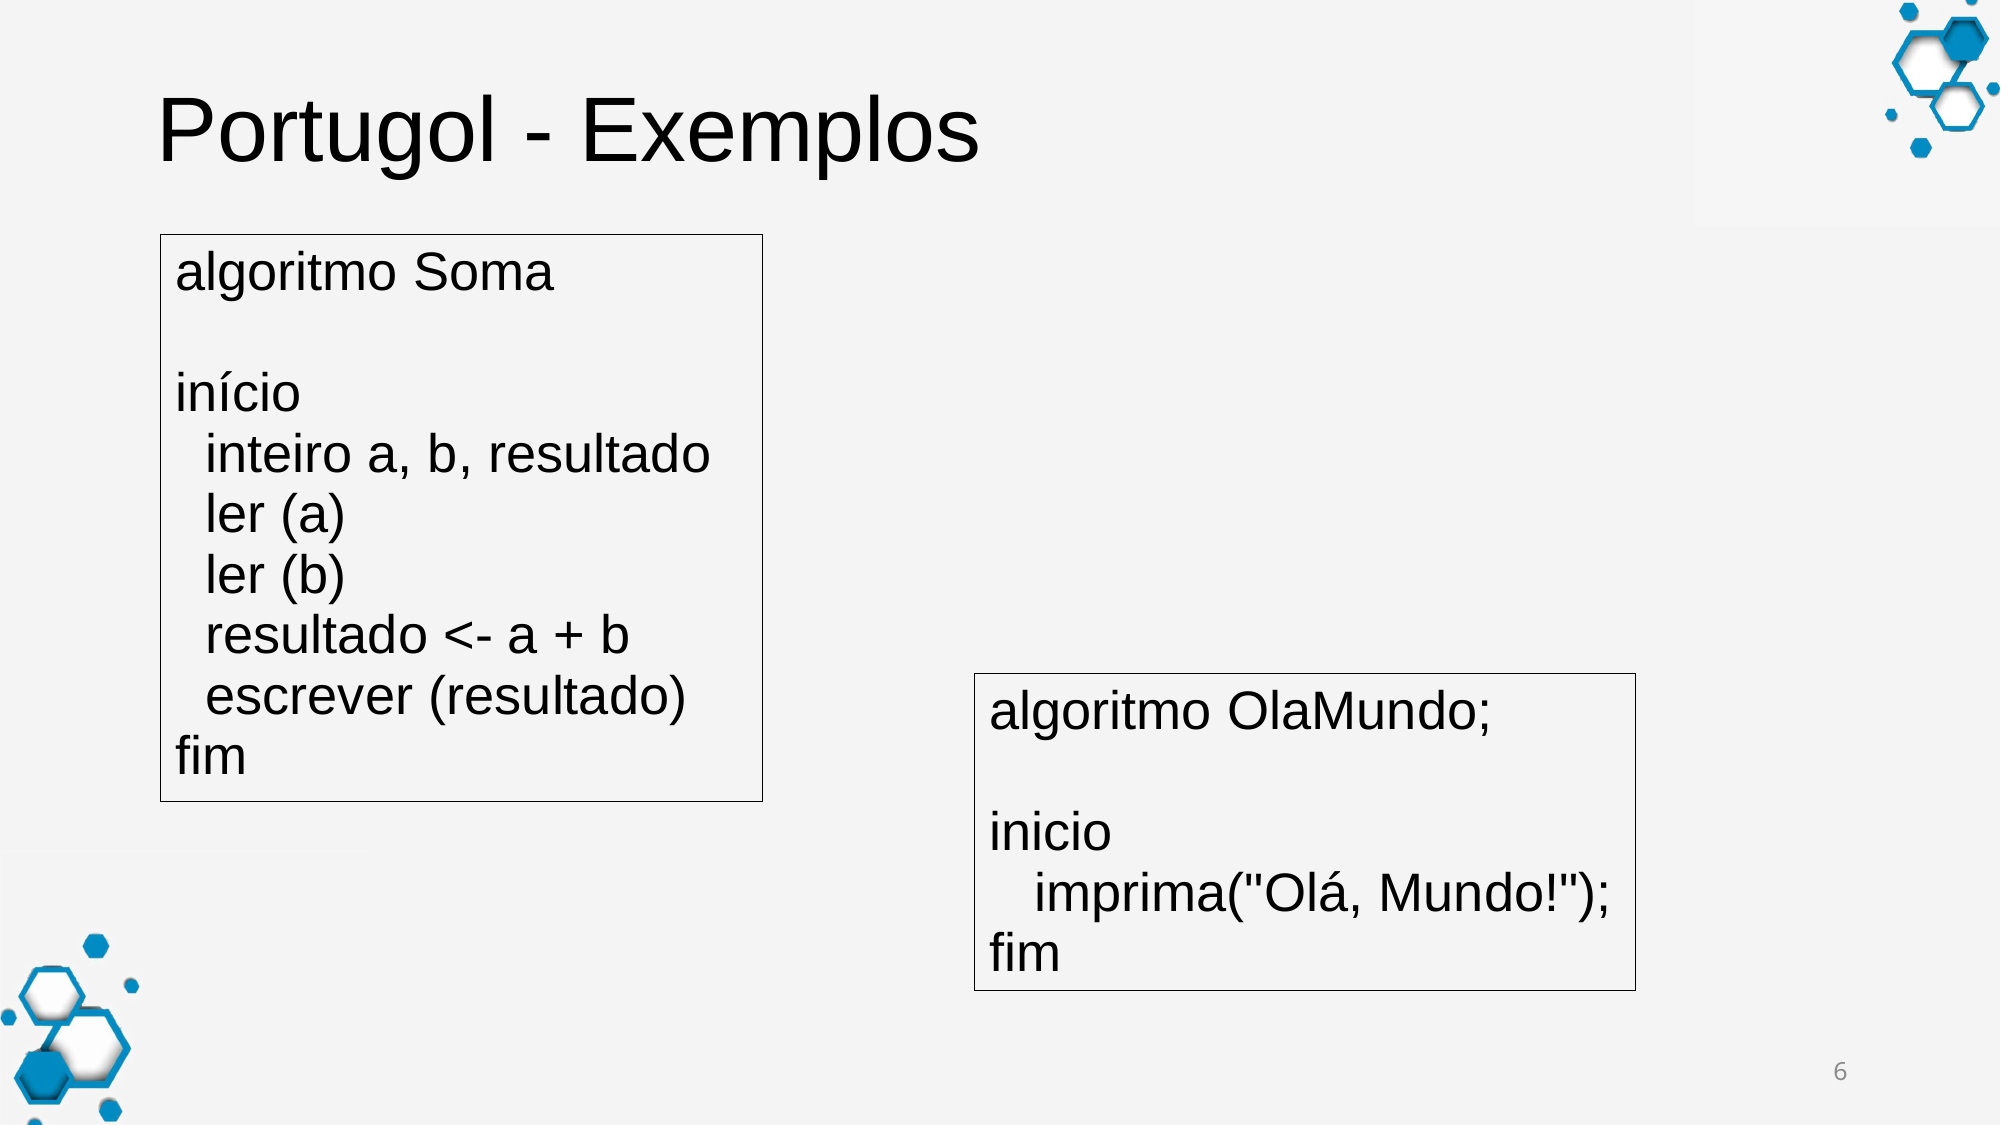

Portugol - Exemplos
algoritmo Soma
início
 inteiro a, b, resultado
 ler (a)
 ler (b)
 resultado <- a + b
 escrever (resultado)
fim
algoritmo OlaMundo;
inicio
 imprima("Olá, Mundo!");
fim